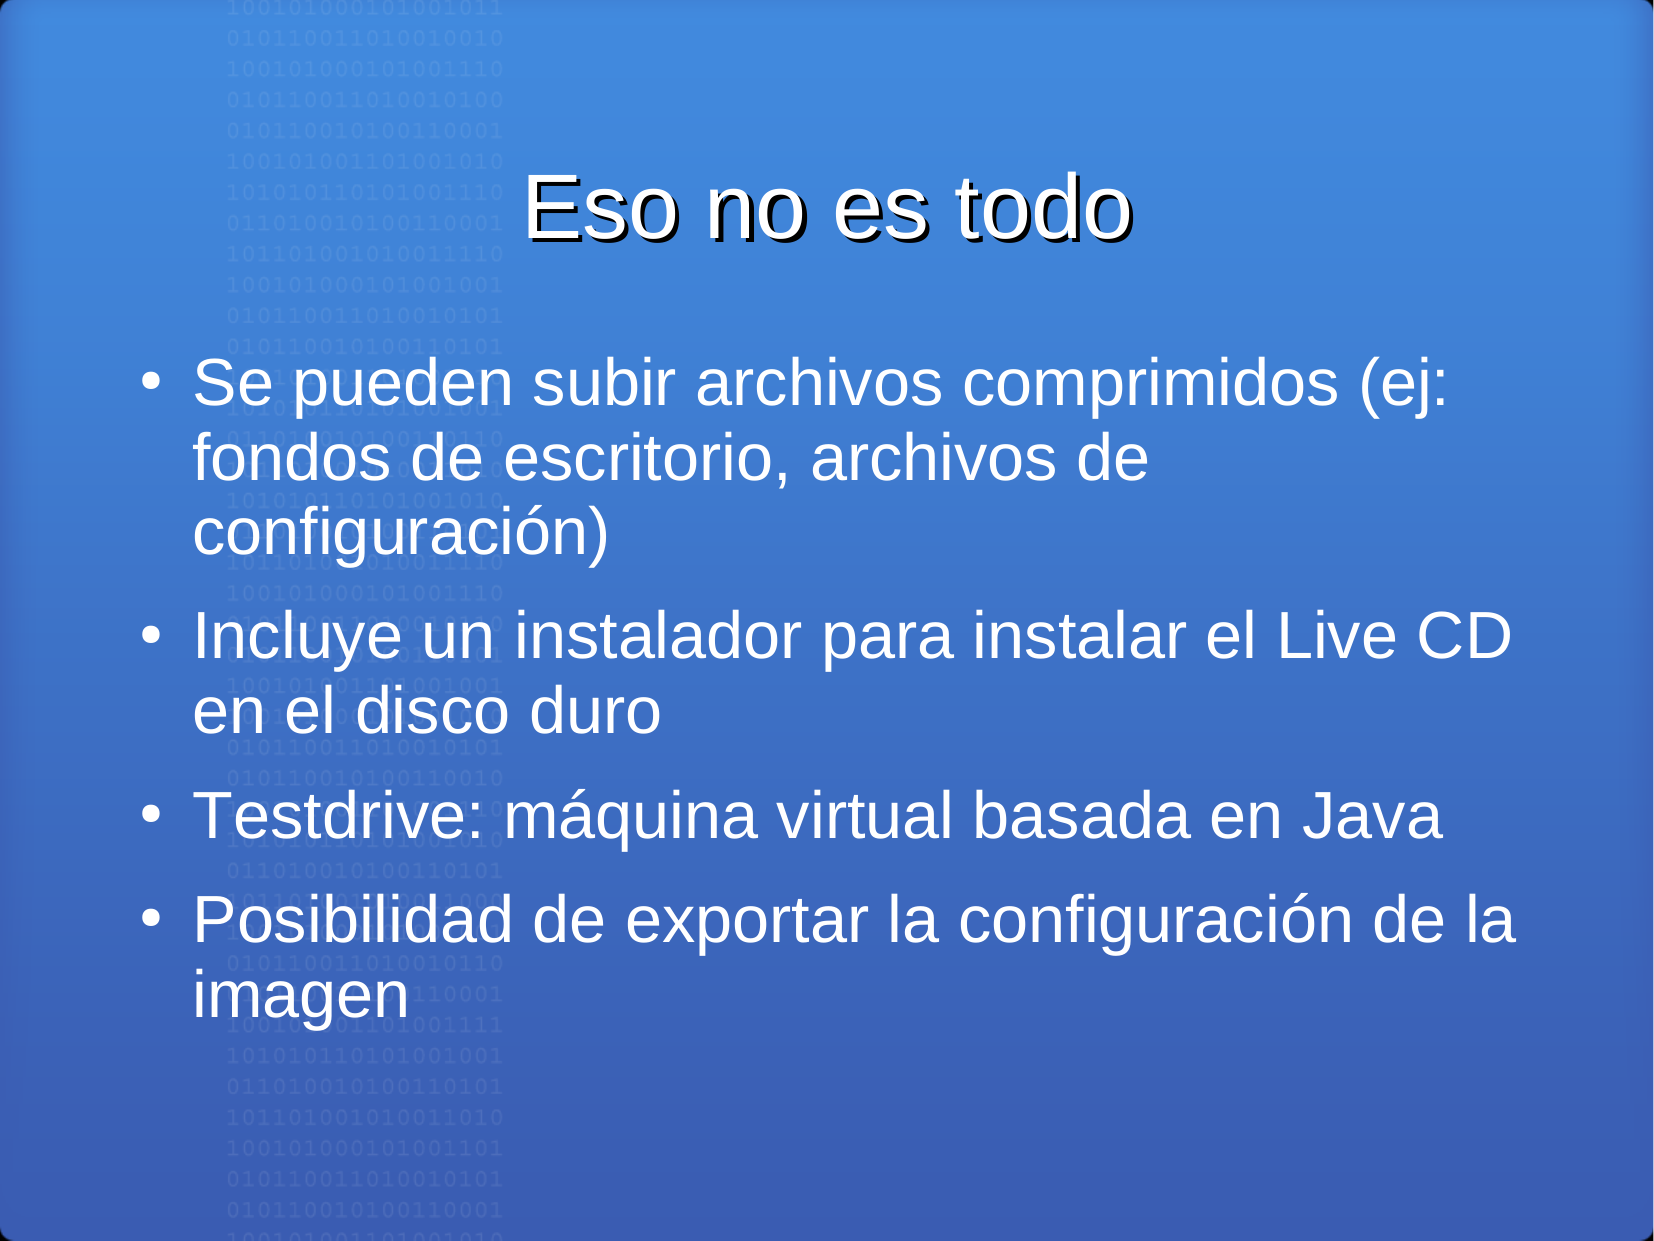

# Eso no es todo
Se pueden subir archivos comprimidos (ej: fondos de escritorio, archivos de configuración)
Incluye un instalador para instalar el Live CD en el disco duro
Testdrive: máquina virtual basada en Java
Posibilidad de exportar la configuración de la imagen